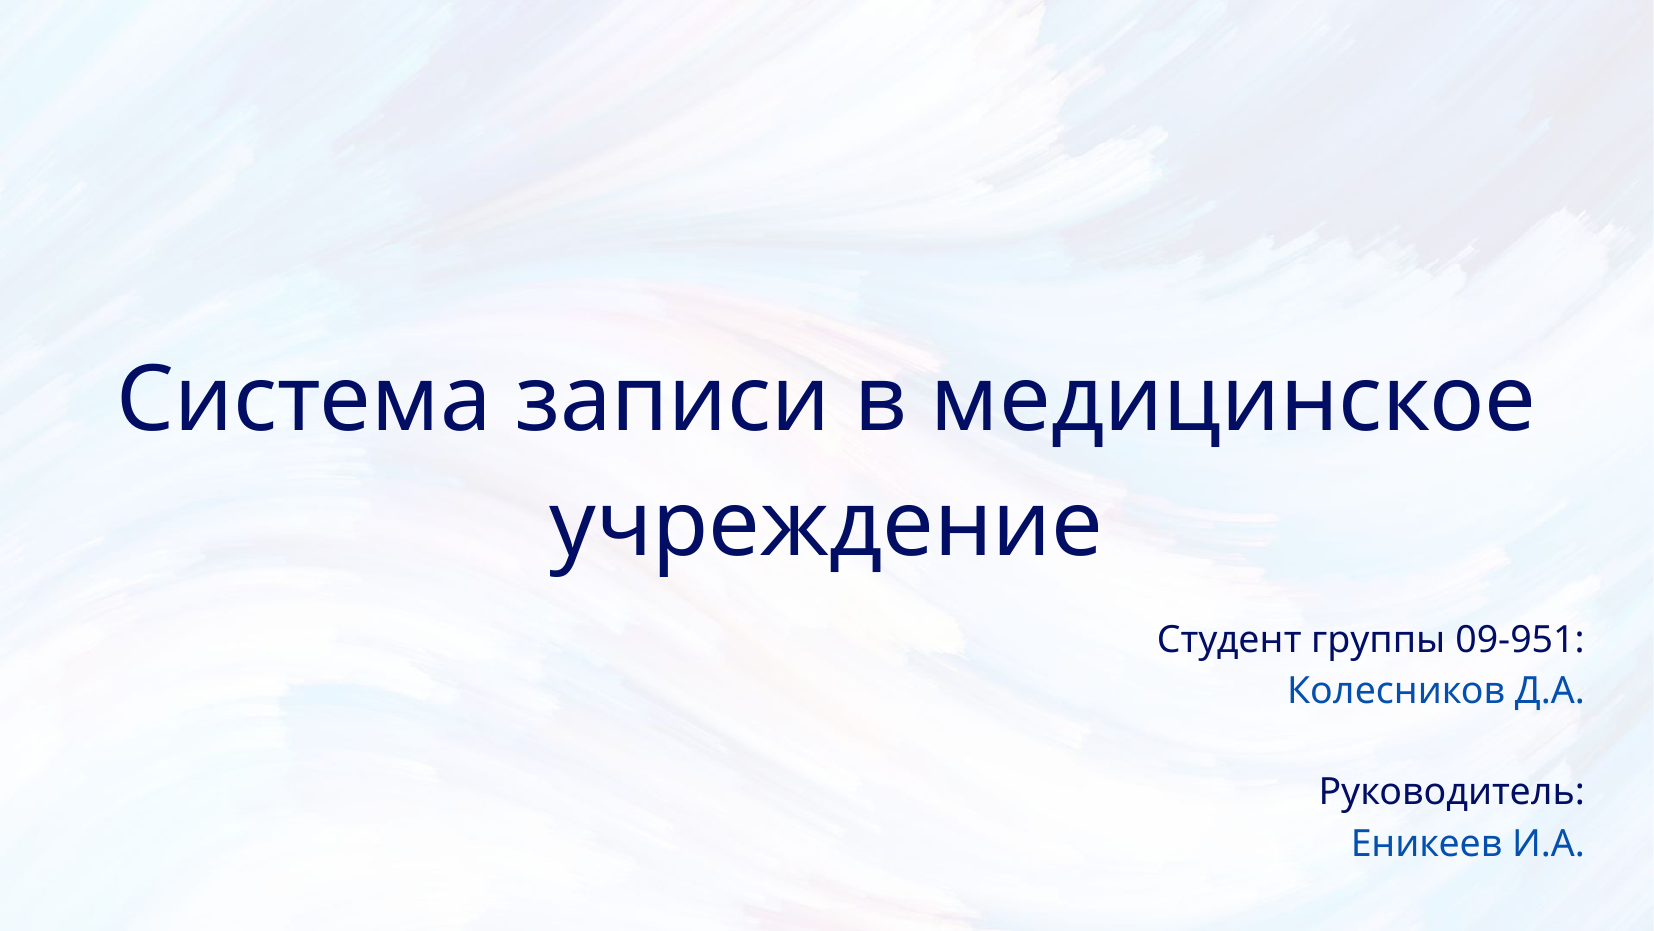

Система записи в медицинское учреждение
Студент группы 09-951:
Колесников Д.А.
 Руководитель:
Еникеев И.А.